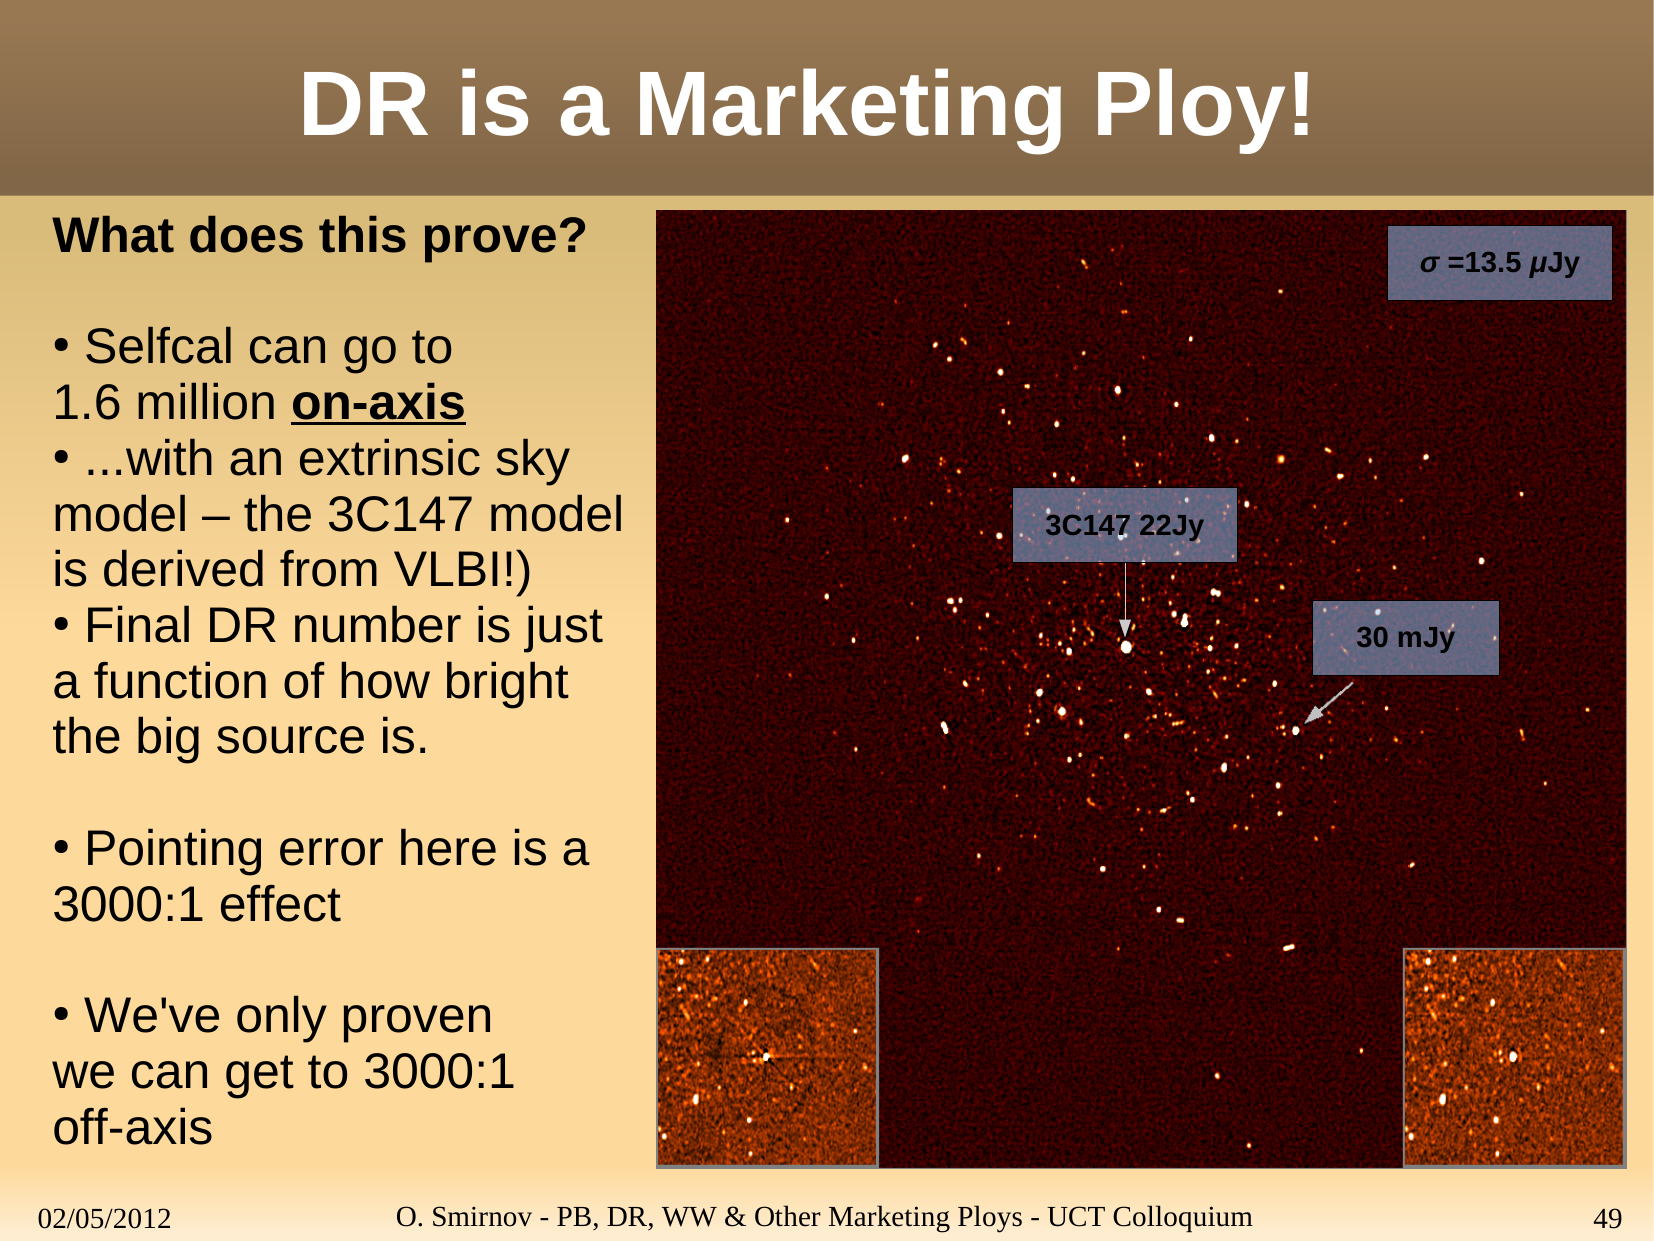

# DR is a Marketing Ploy!
What does this prove?
 Selfcal can go to
1.6 million on-axis
 ...with an extrinsic sky
model – the 3C147 model
is derived from VLBI!)
 Final DR number is just
a function of how bright
the big source is.
 Pointing error here is a
3000:1 effect
 We've only proven
we can get to 3000:1
off-axis
σ =13.5 μJy
3C147 22Jy
30 mJy
O. Smirnov - PB, DR, WW & Other Marketing Ploys - UCT Colloquium
02/05/2012
49